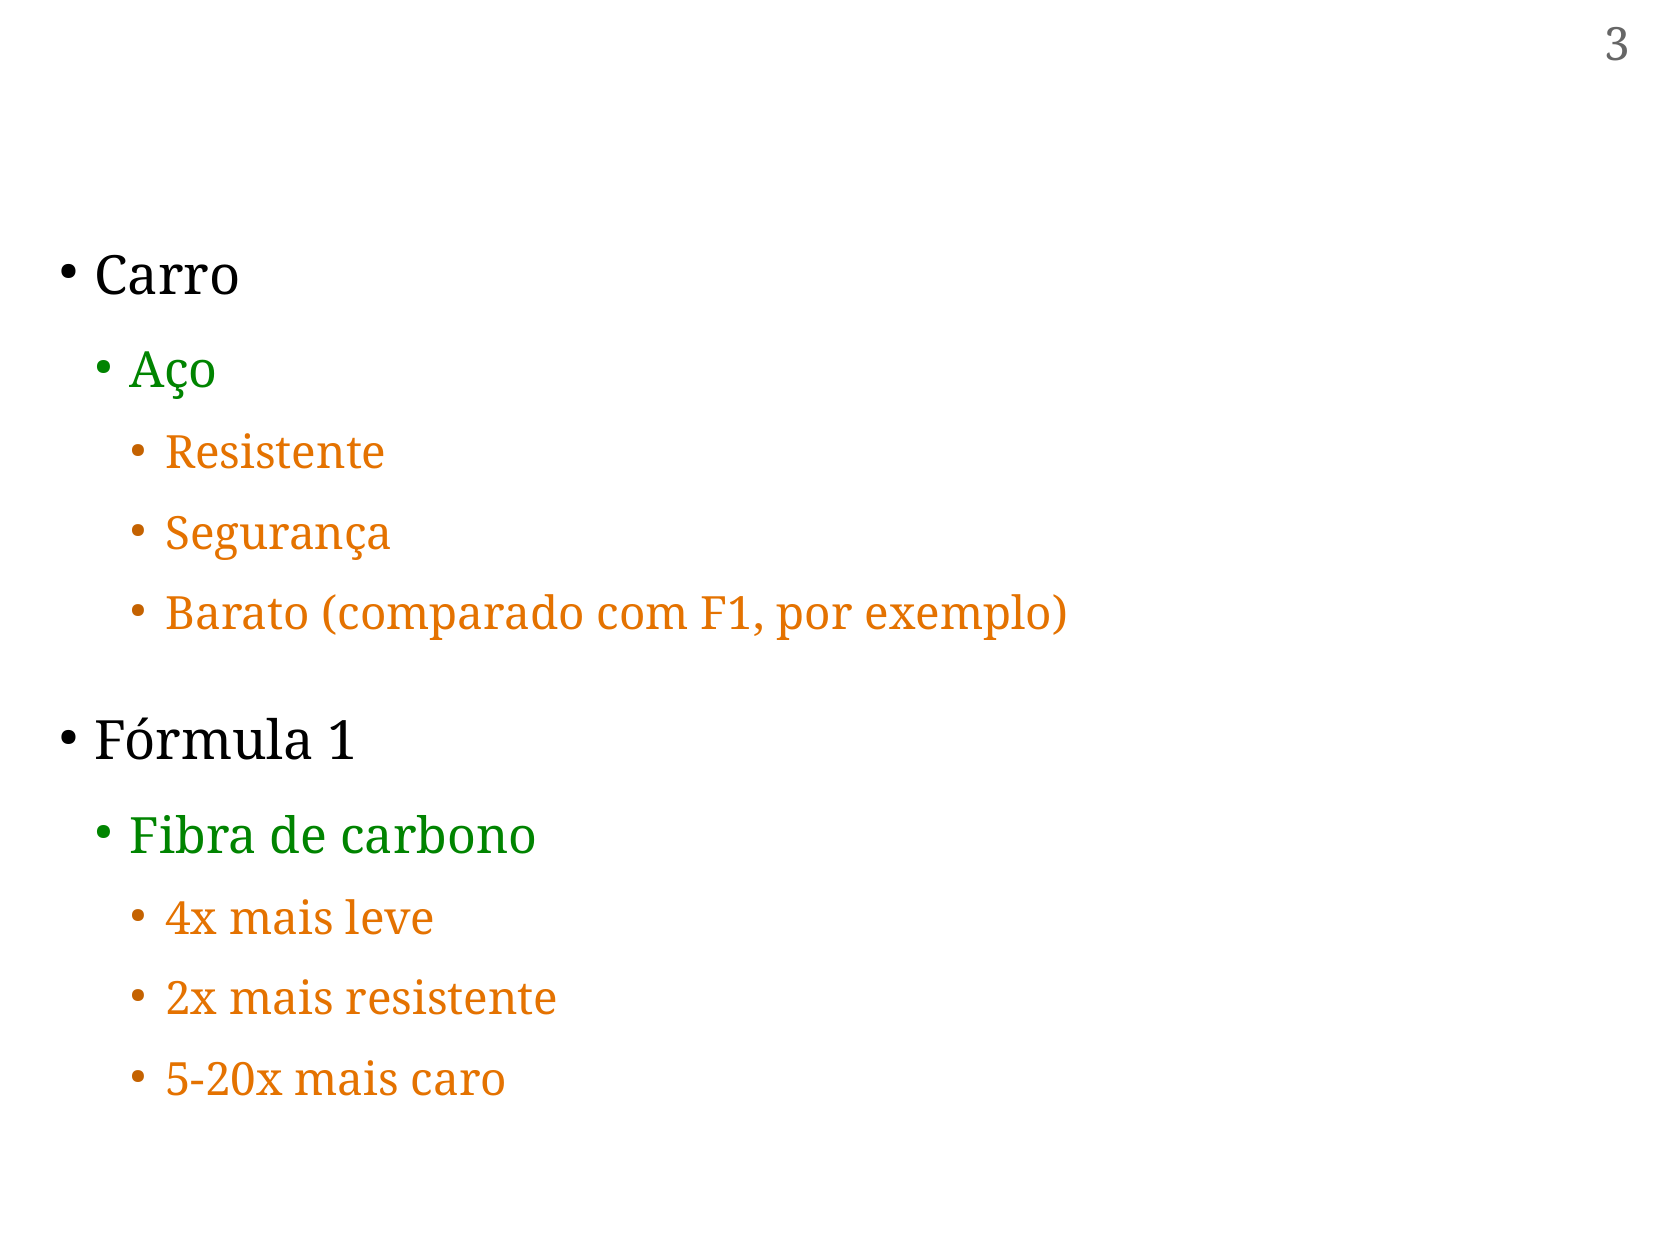

3
#
Carro
Aço
Resistente
Segurança
Barato (comparado com F1, por exemplo)
Fórmula 1
Fibra de carbono
4x mais leve
2x mais resistente
5-20x mais caro